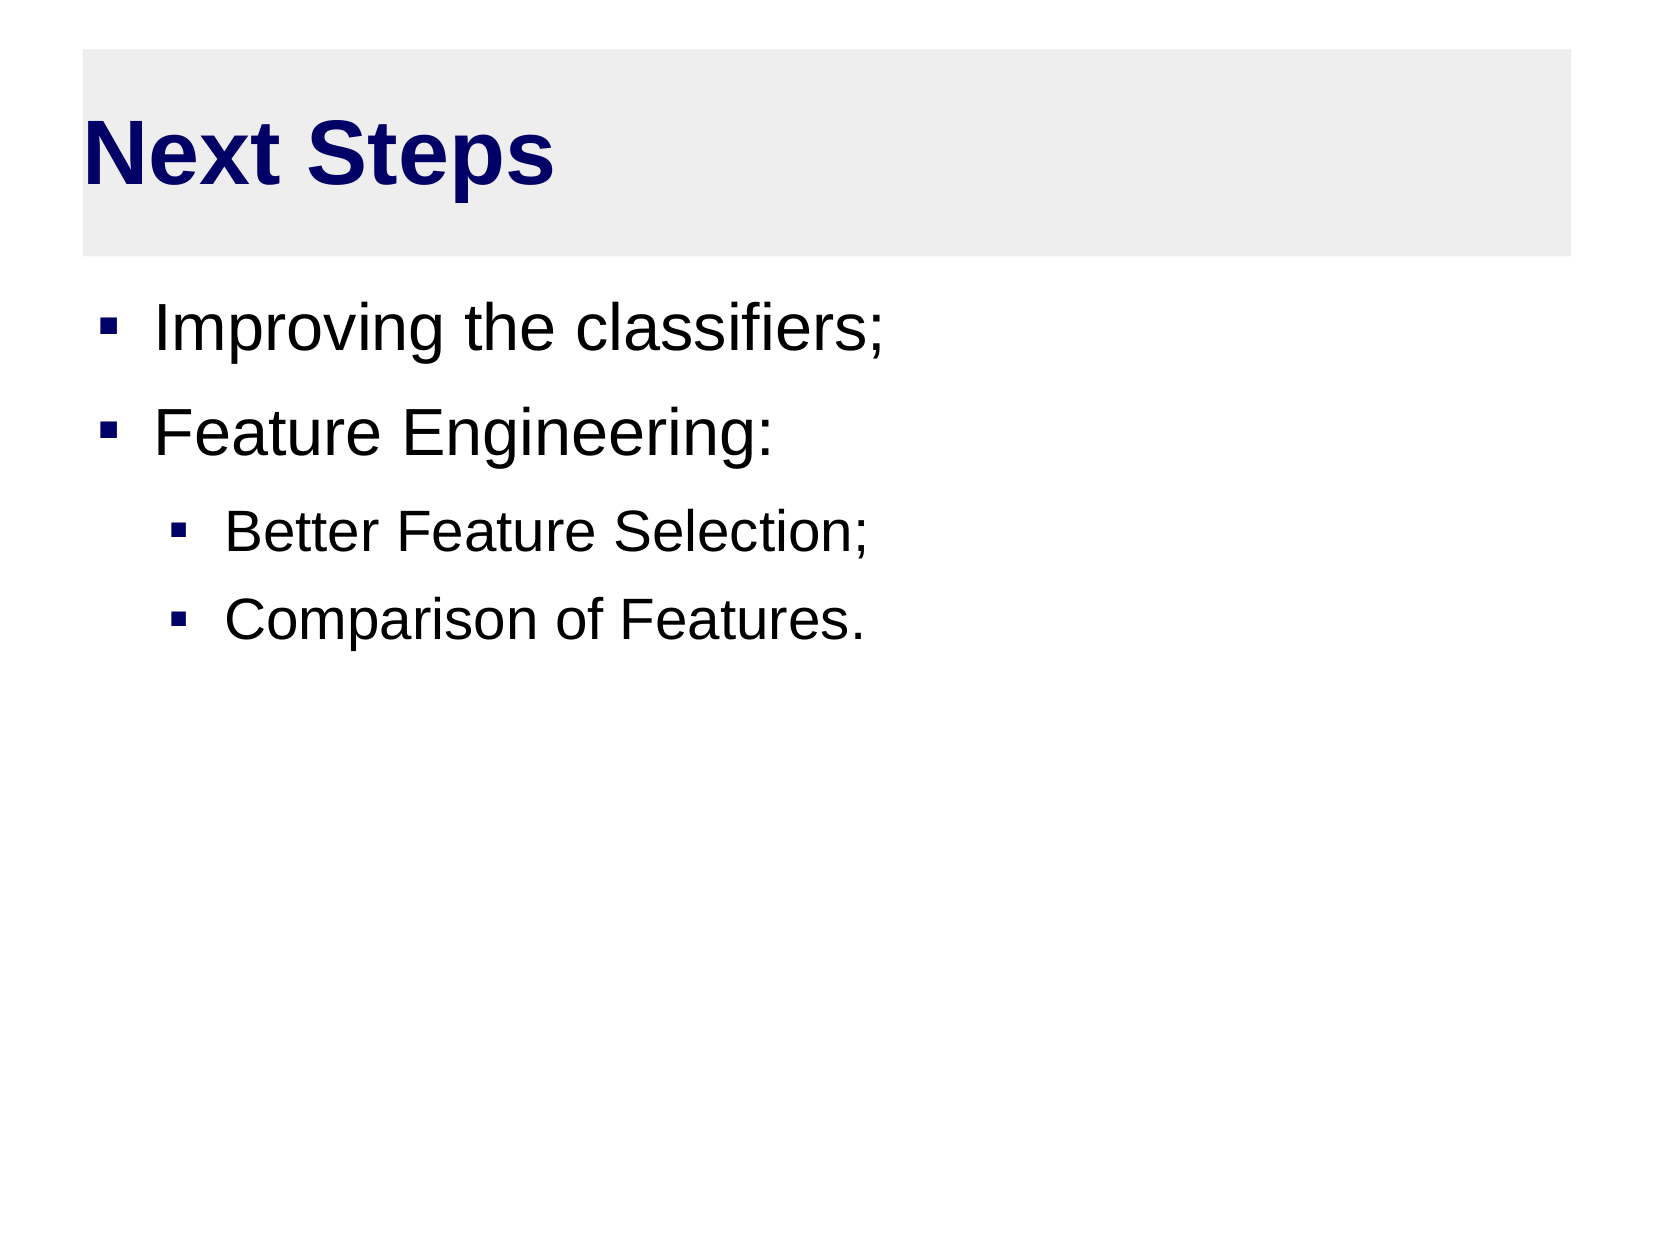

# Next Steps
Improving the classifiers;
Feature Engineering:
Better Feature Selection;
Comparison of Features.